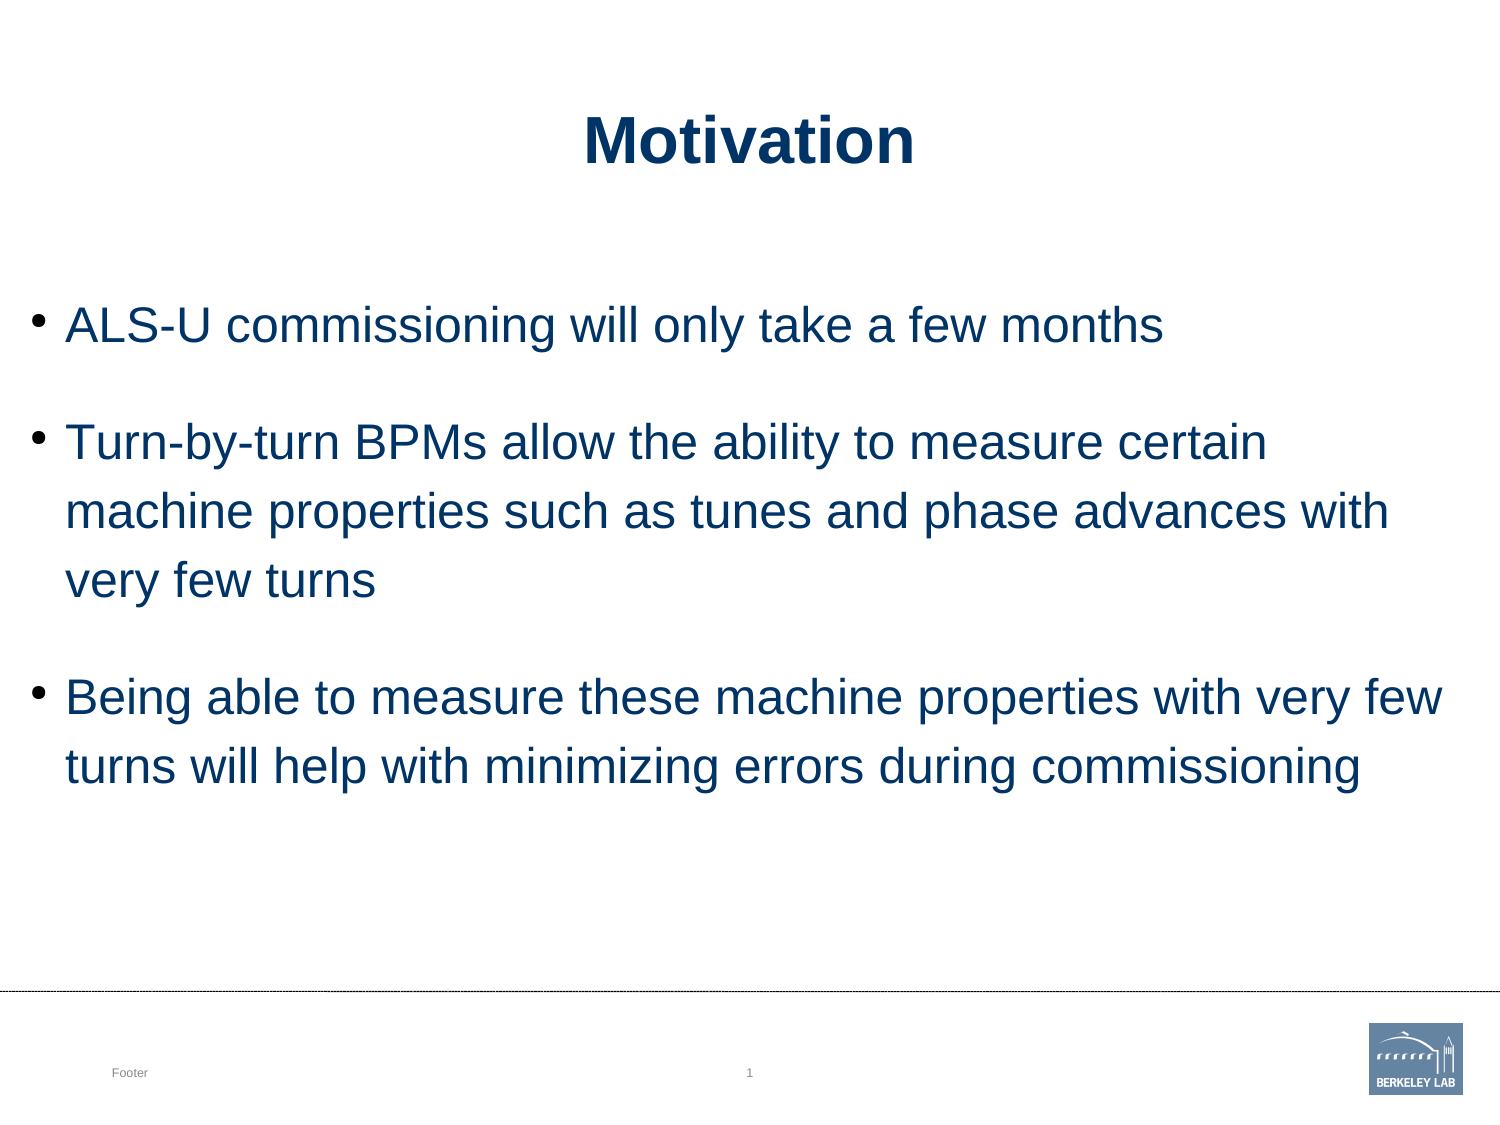

# Motivation
ALS-U commissioning will only take a few months
Turn-by-turn BPMs allow the ability to measure certain machine properties such as tunes and phase advances with very few turns
Being able to measure these machine properties with very few turns will help with minimizing errors during commissioning
Footer